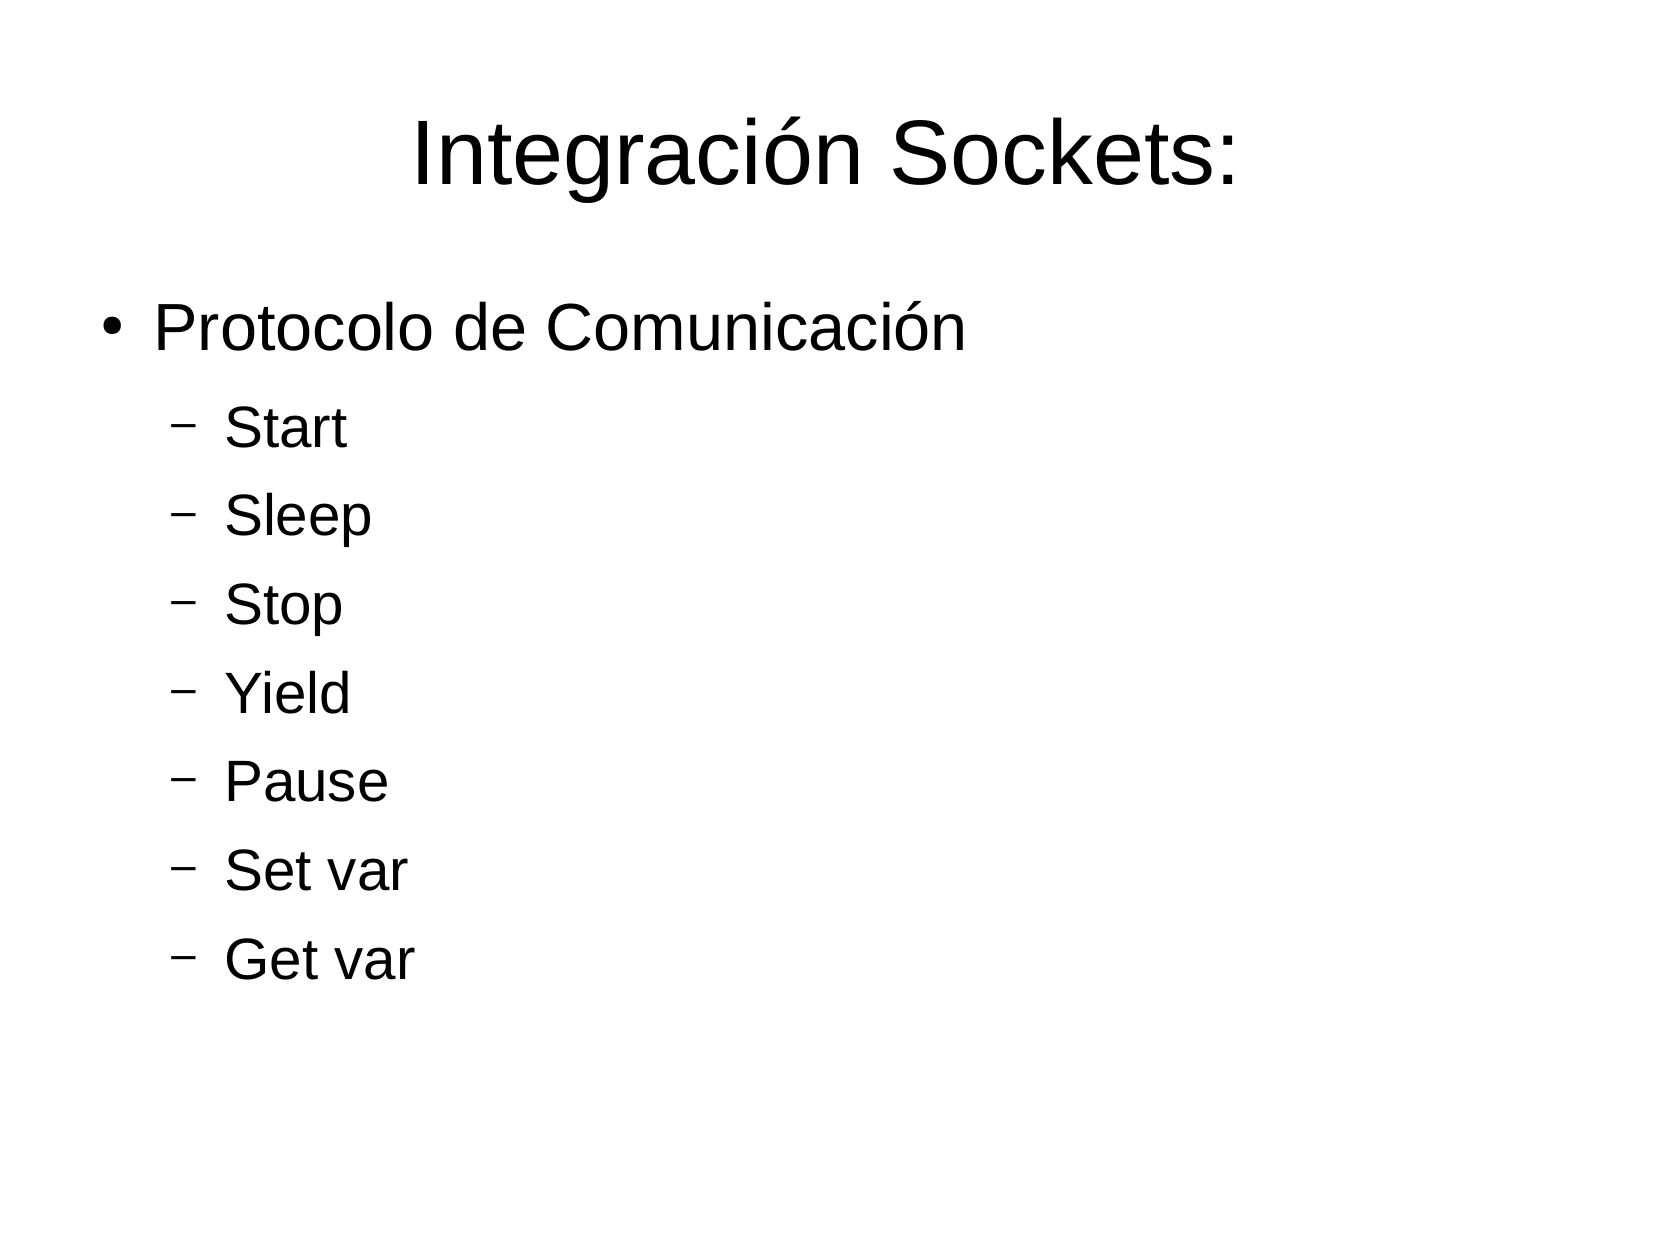

# Integración Sockets:
Protocolo de Comunicación
Start
Sleep
Stop
Yield
Pause
Set var
Get var